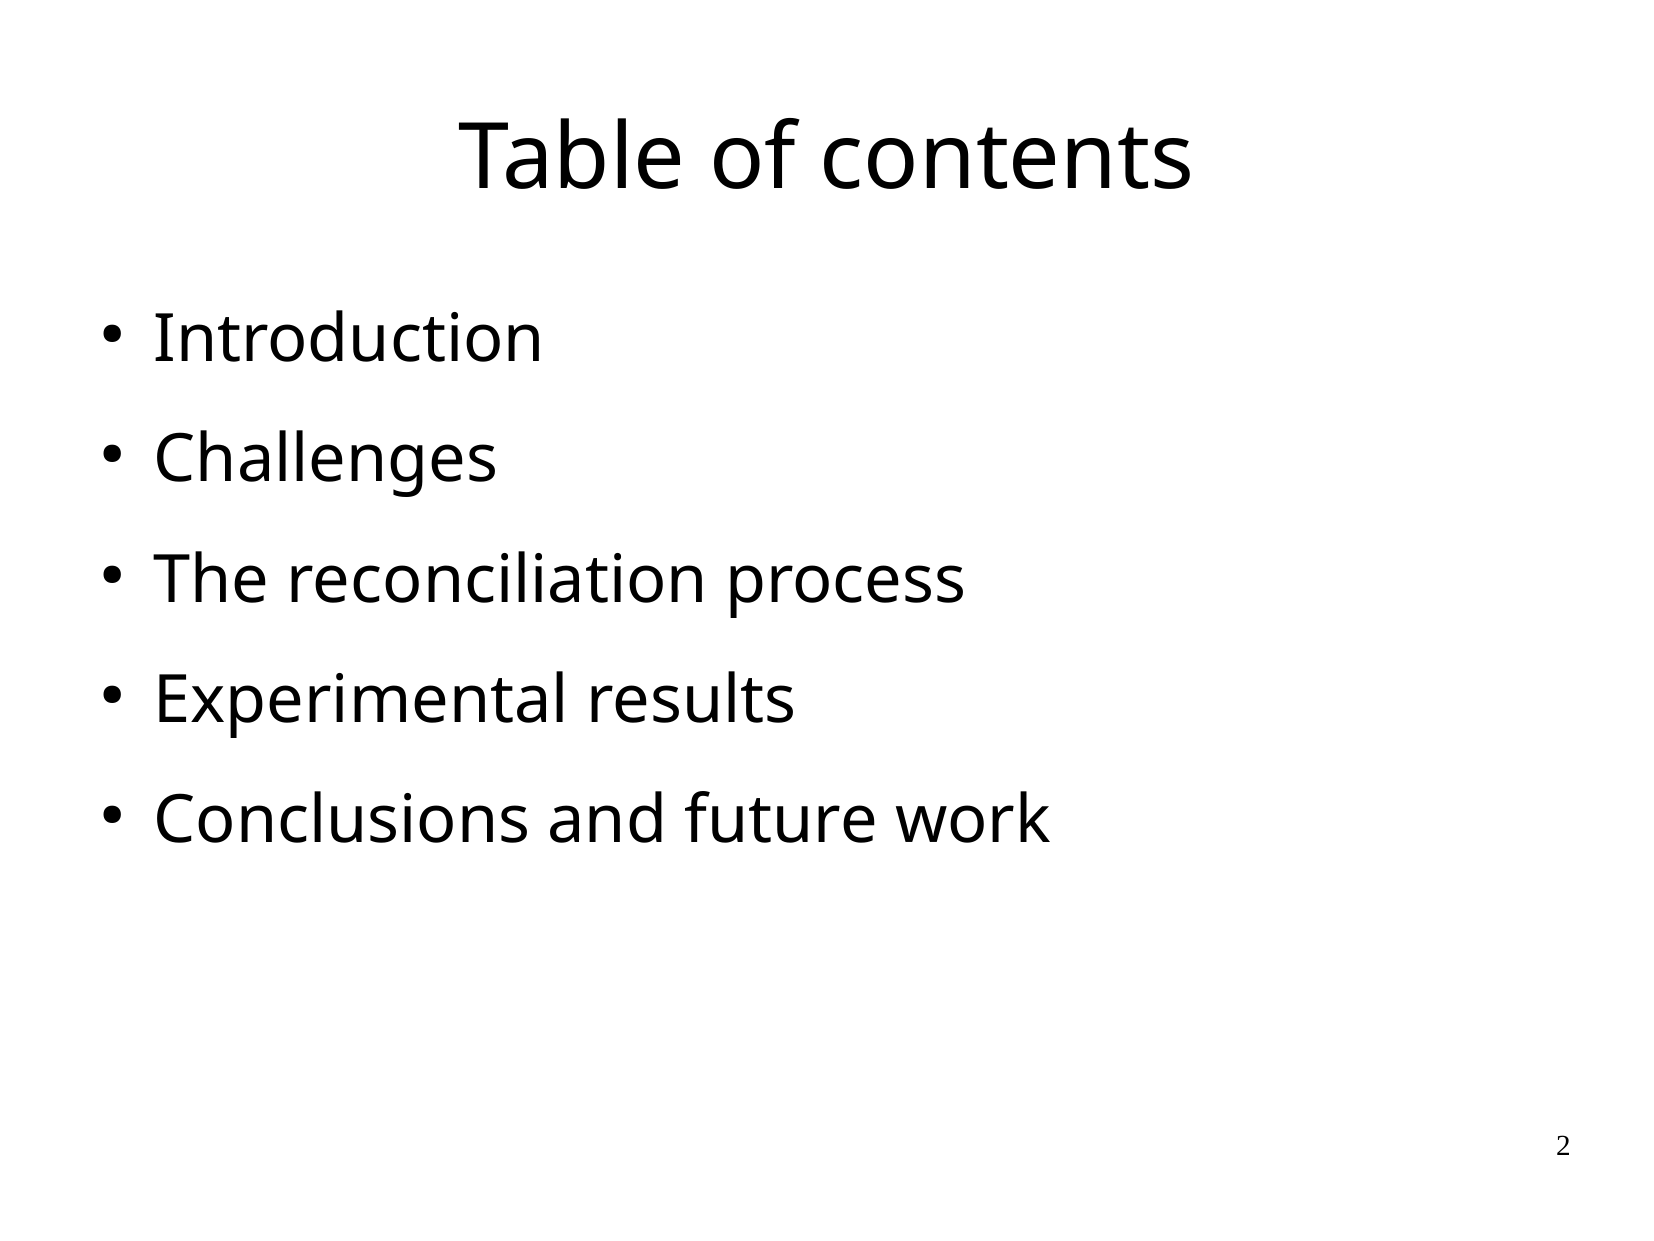

# Table of contents
Introduction
Challenges
The reconciliation process
Experimental results
Conclusions and future work
2